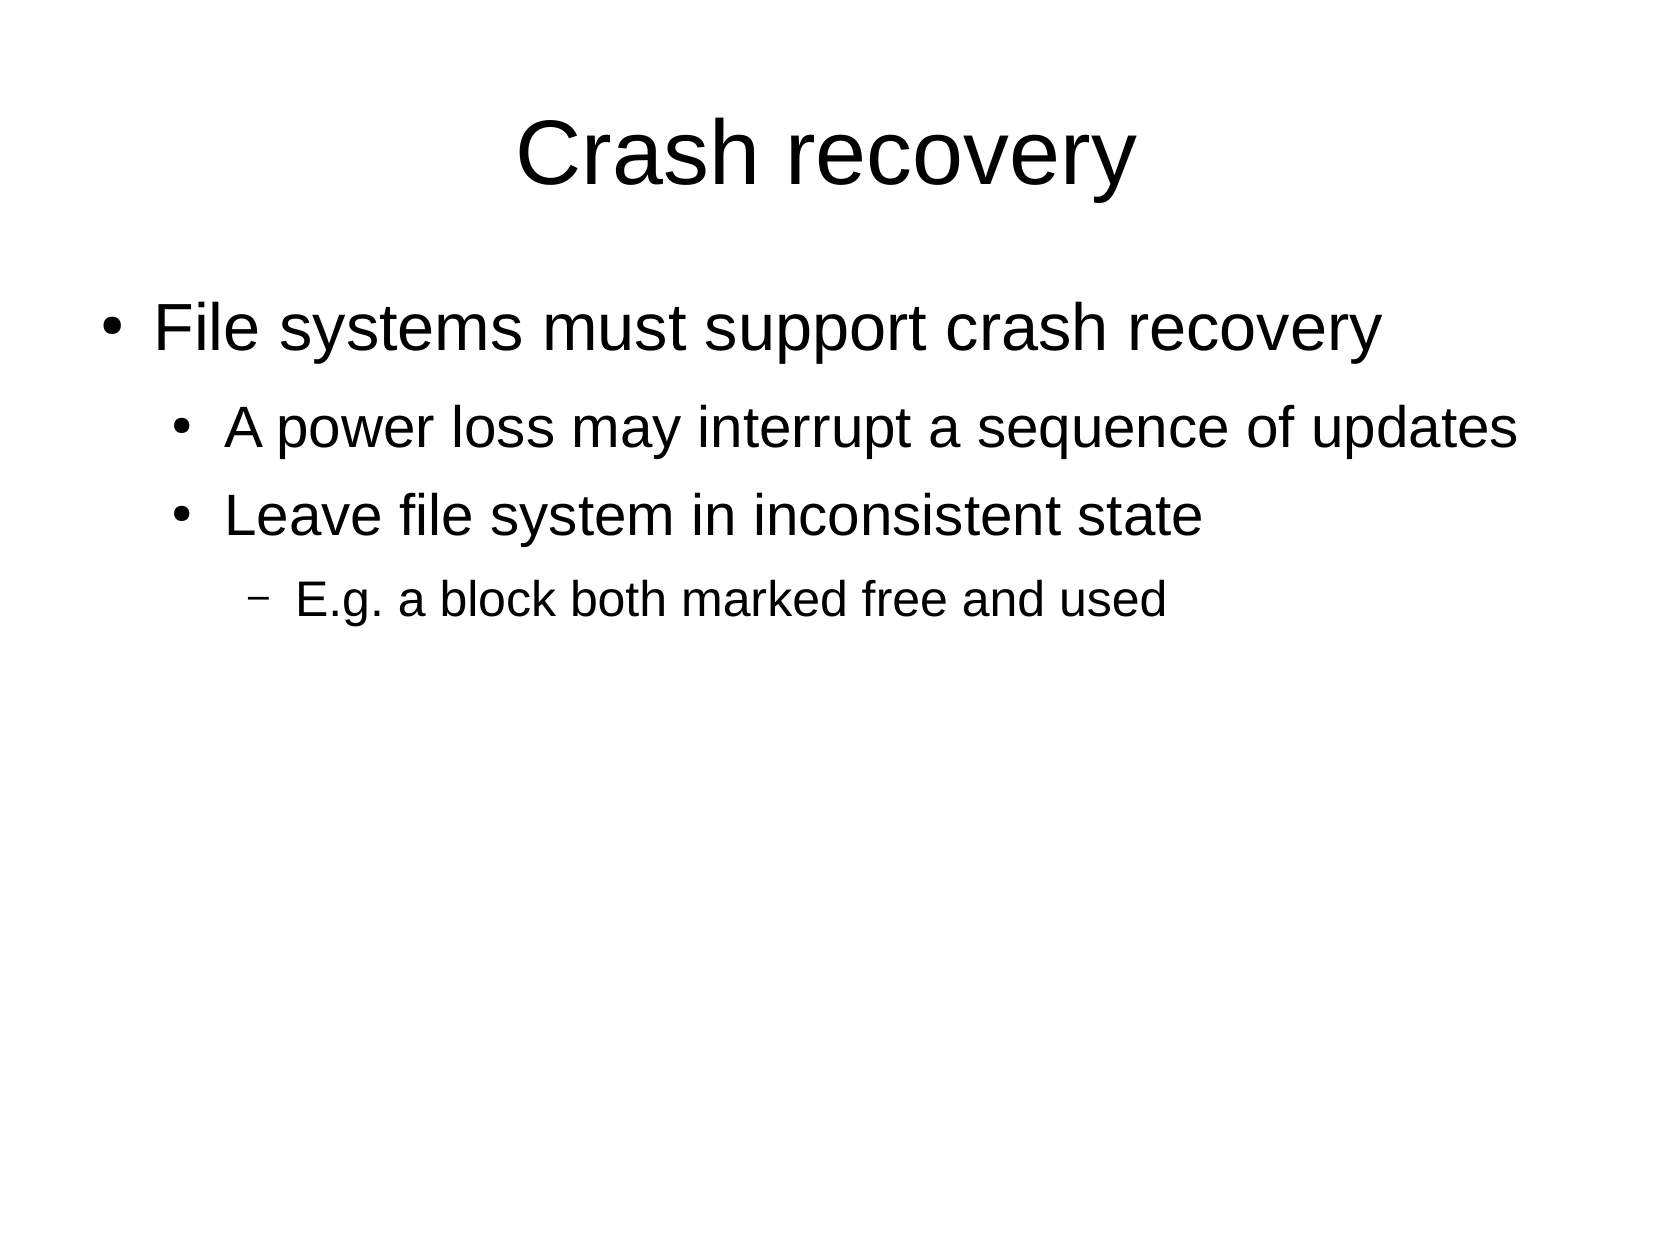

# Crash recovery
File systems must support crash recovery
A power loss may interrupt a sequence of updates
Leave file system in inconsistent state
E.g. a block both marked free and used